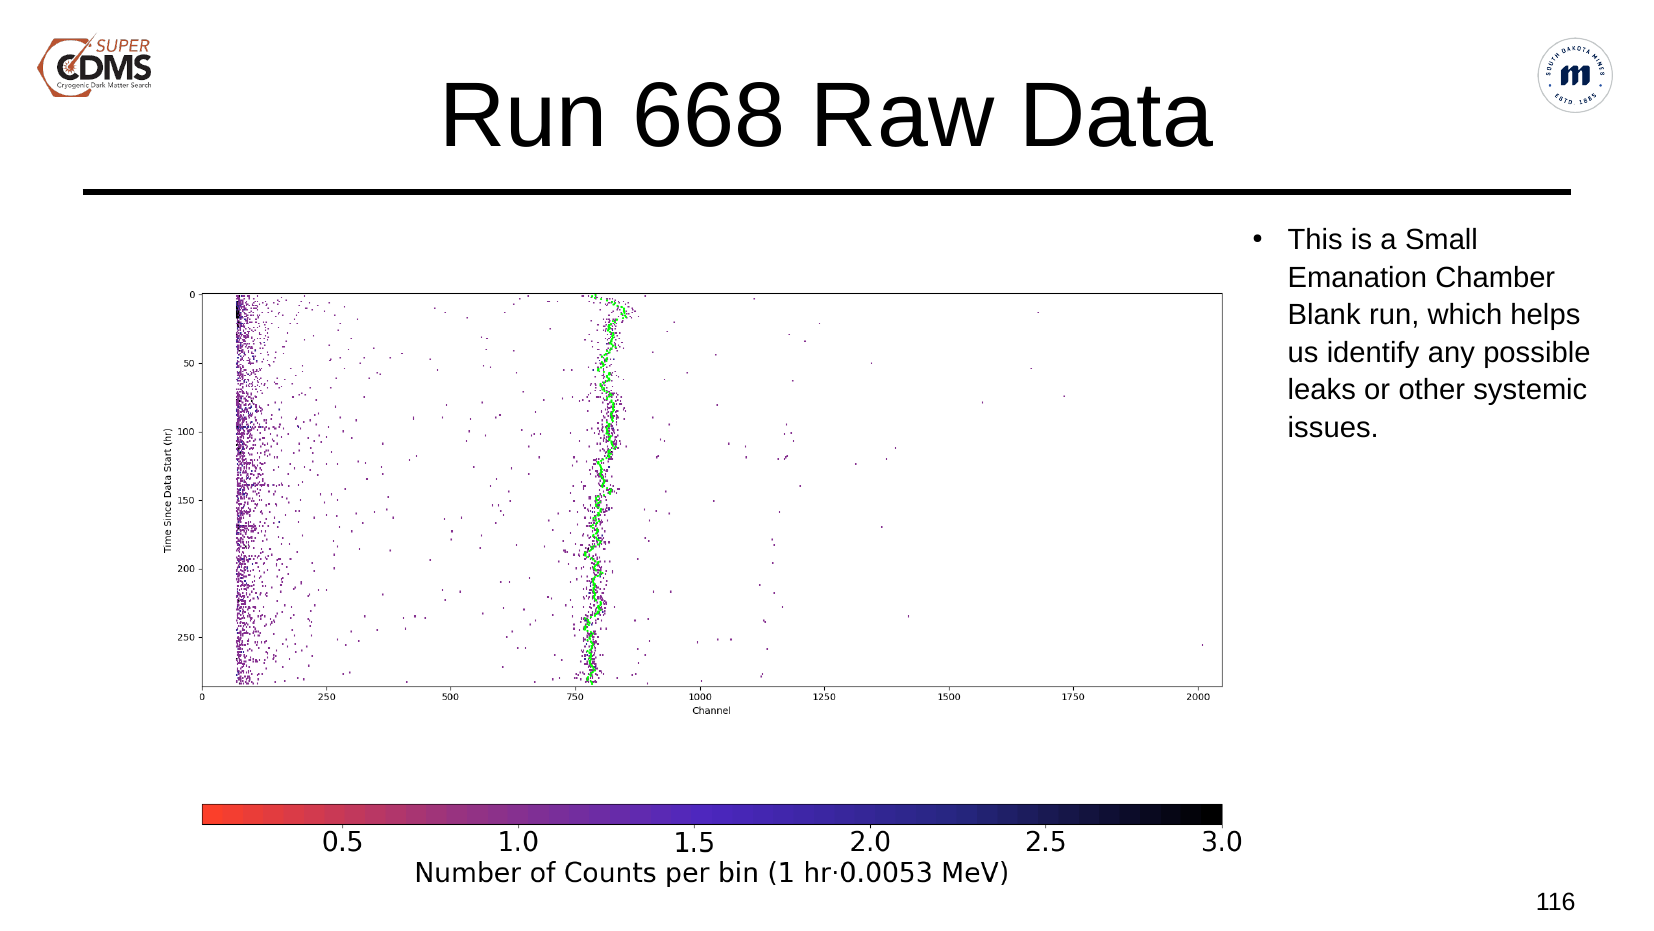

# Run 668 Raw Data
This is a Small Emanation Chamber Blank run, which helps us identify any possible leaks or other systemic issues.